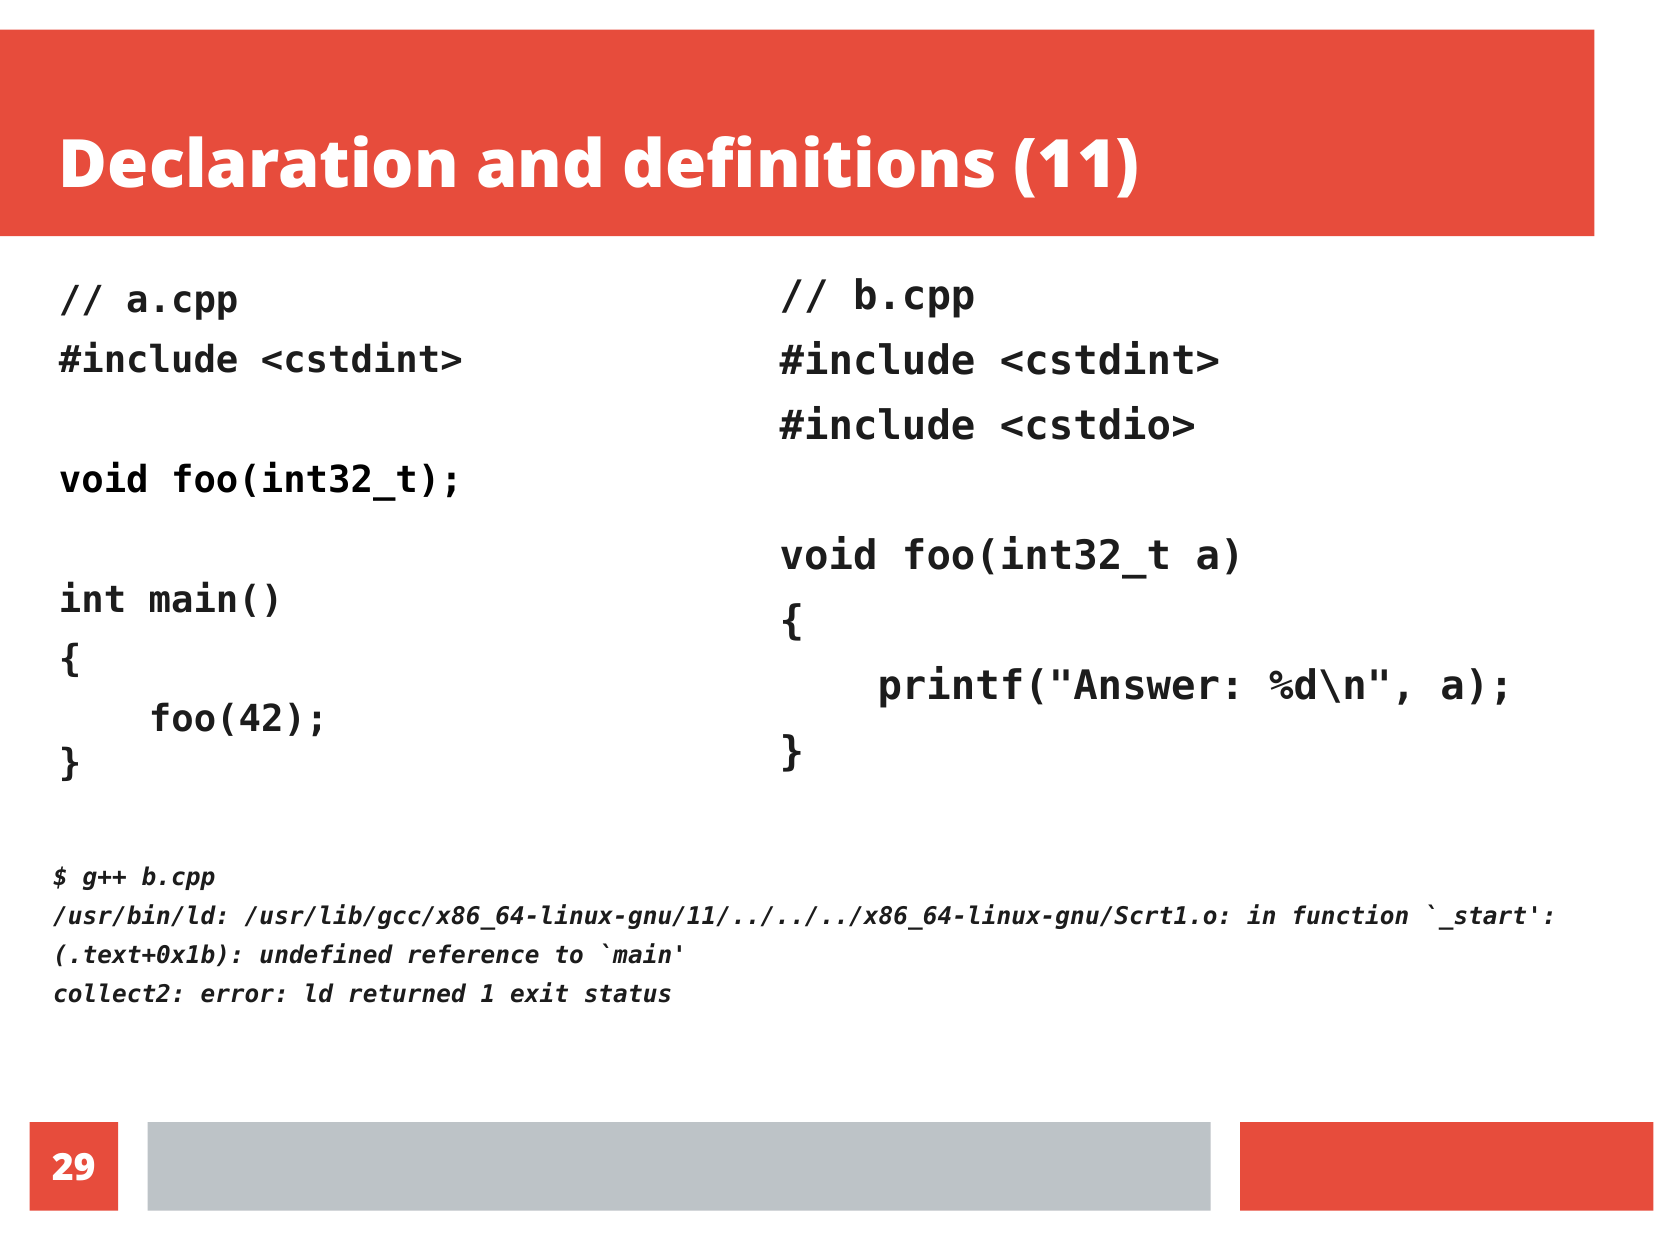

# Declaration and definitions (11)
// b.cpp
#include <cstdint>
#include <cstdio>
void foo(int32_t a)
{
 printf("Answer: %d\n", a);
}
// a.cpp
#include <cstdint>
void foo(int32_t);
int main()
{
 foo(42);
}
$ g++ b.cpp
/usr/bin/ld: /usr/lib/gcc/x86_64-linux-gnu/11/../../../x86_64-linux-gnu/Scrt1.o: in function `_start':
(.text+0x1b): undefined reference to `main'
collect2: error: ld returned 1 exit status
29